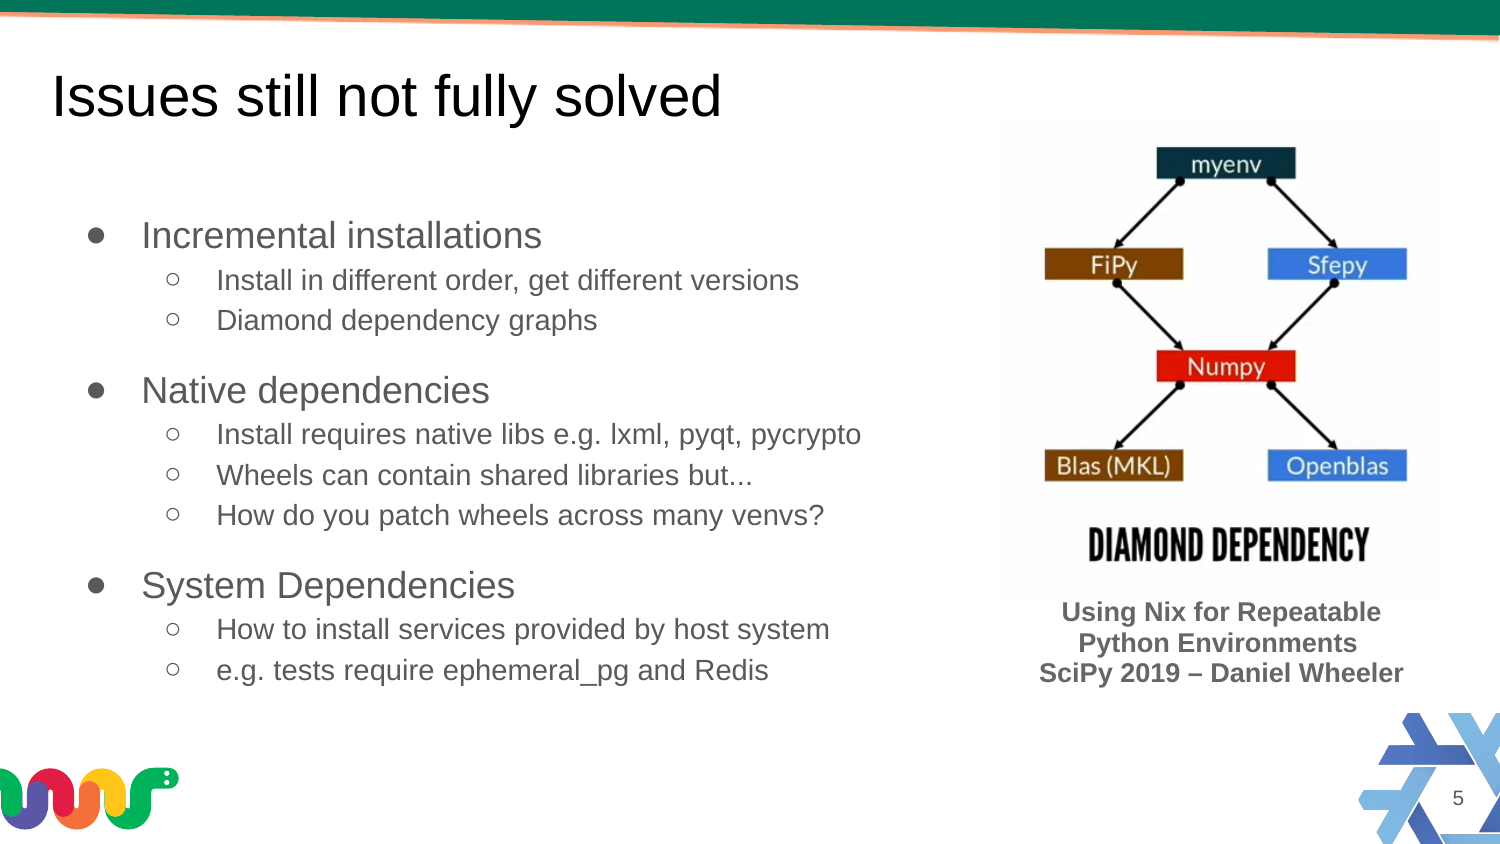

# Issues still not fully solved
Incremental installations
Install in different order, get different versions
Diamond dependency graphs
Native dependencies
Install requires native libs e.g. lxml, pyqt, pycrypto
Wheels can contain shared libraries but...
How do you patch wheels across many venvs?
System Dependencies
How to install services provided by host system
e.g. tests require ephemeral_pg and Redis
Using Nix for Repeatable Python Environments
SciPy 2019 – Daniel Wheeler
5